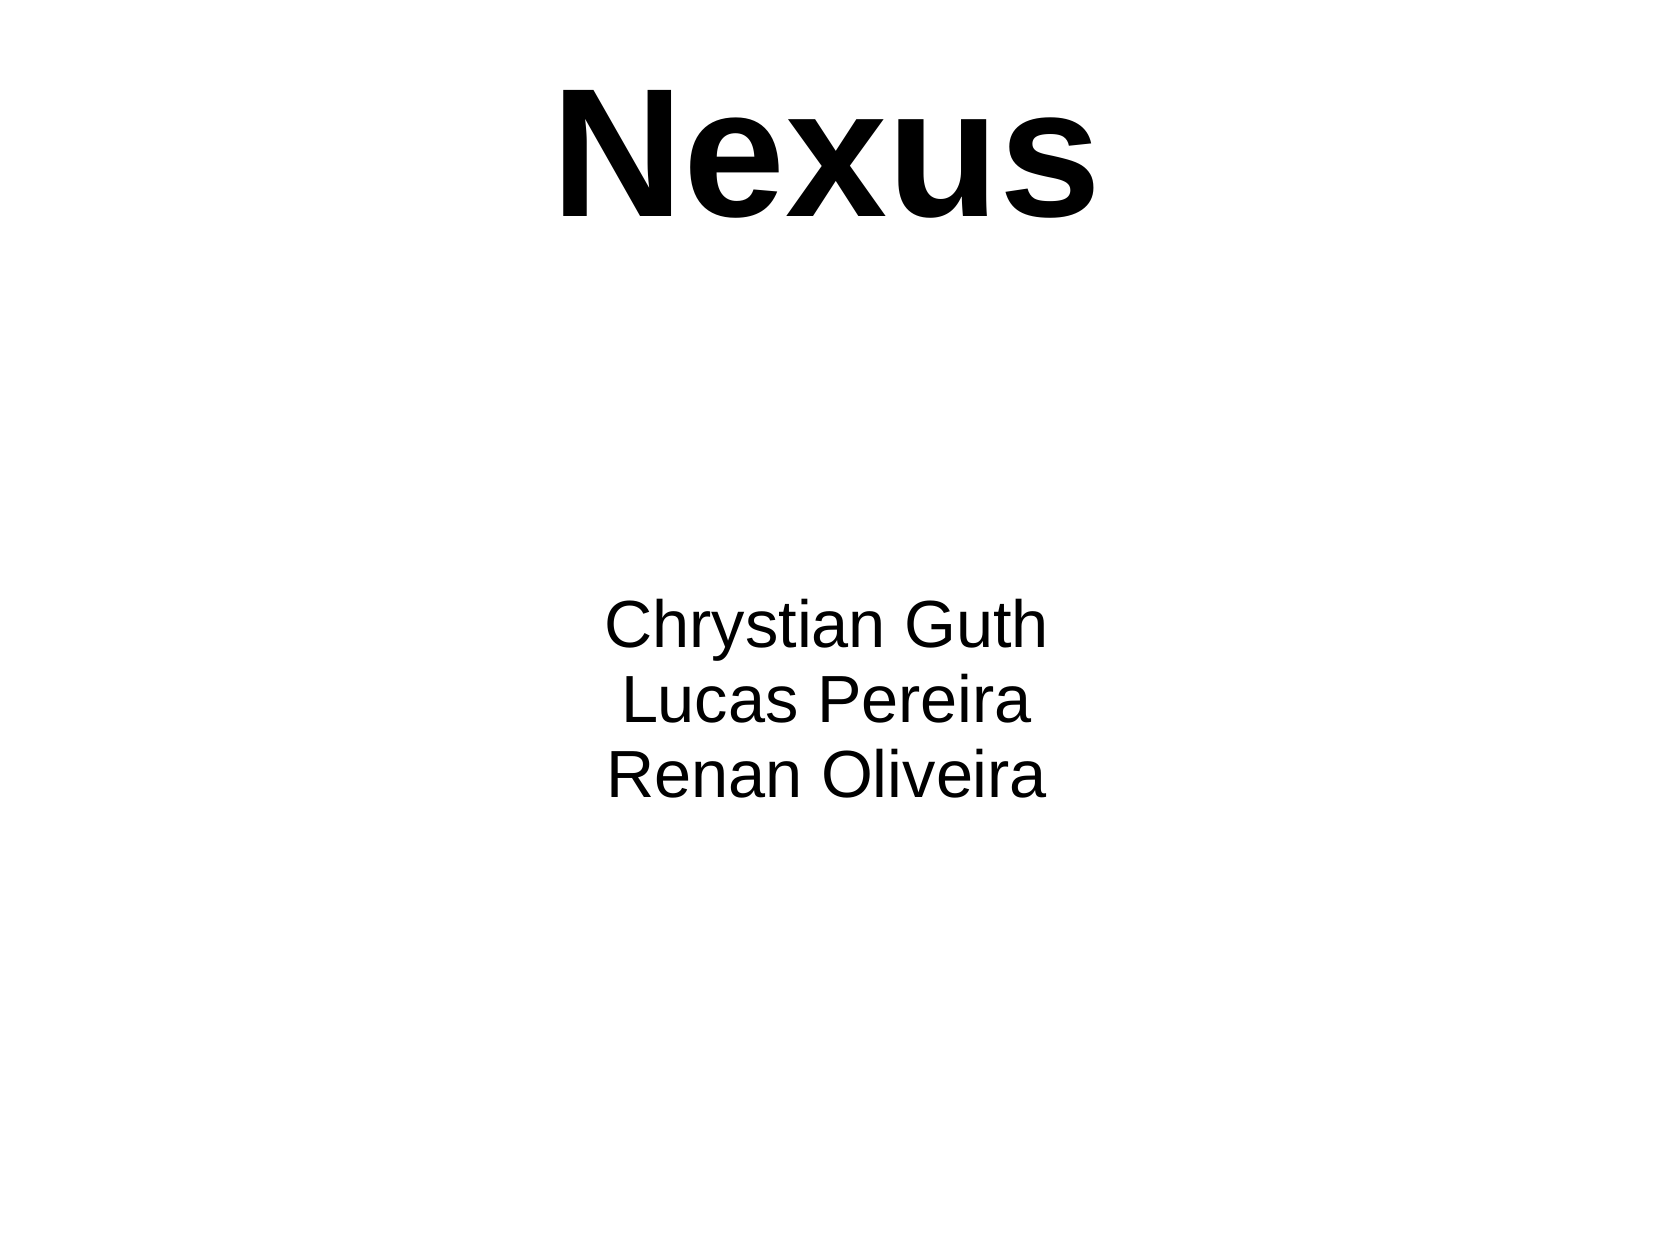

# Nexus
Chrystian Guth
Lucas Pereira
Renan Oliveira